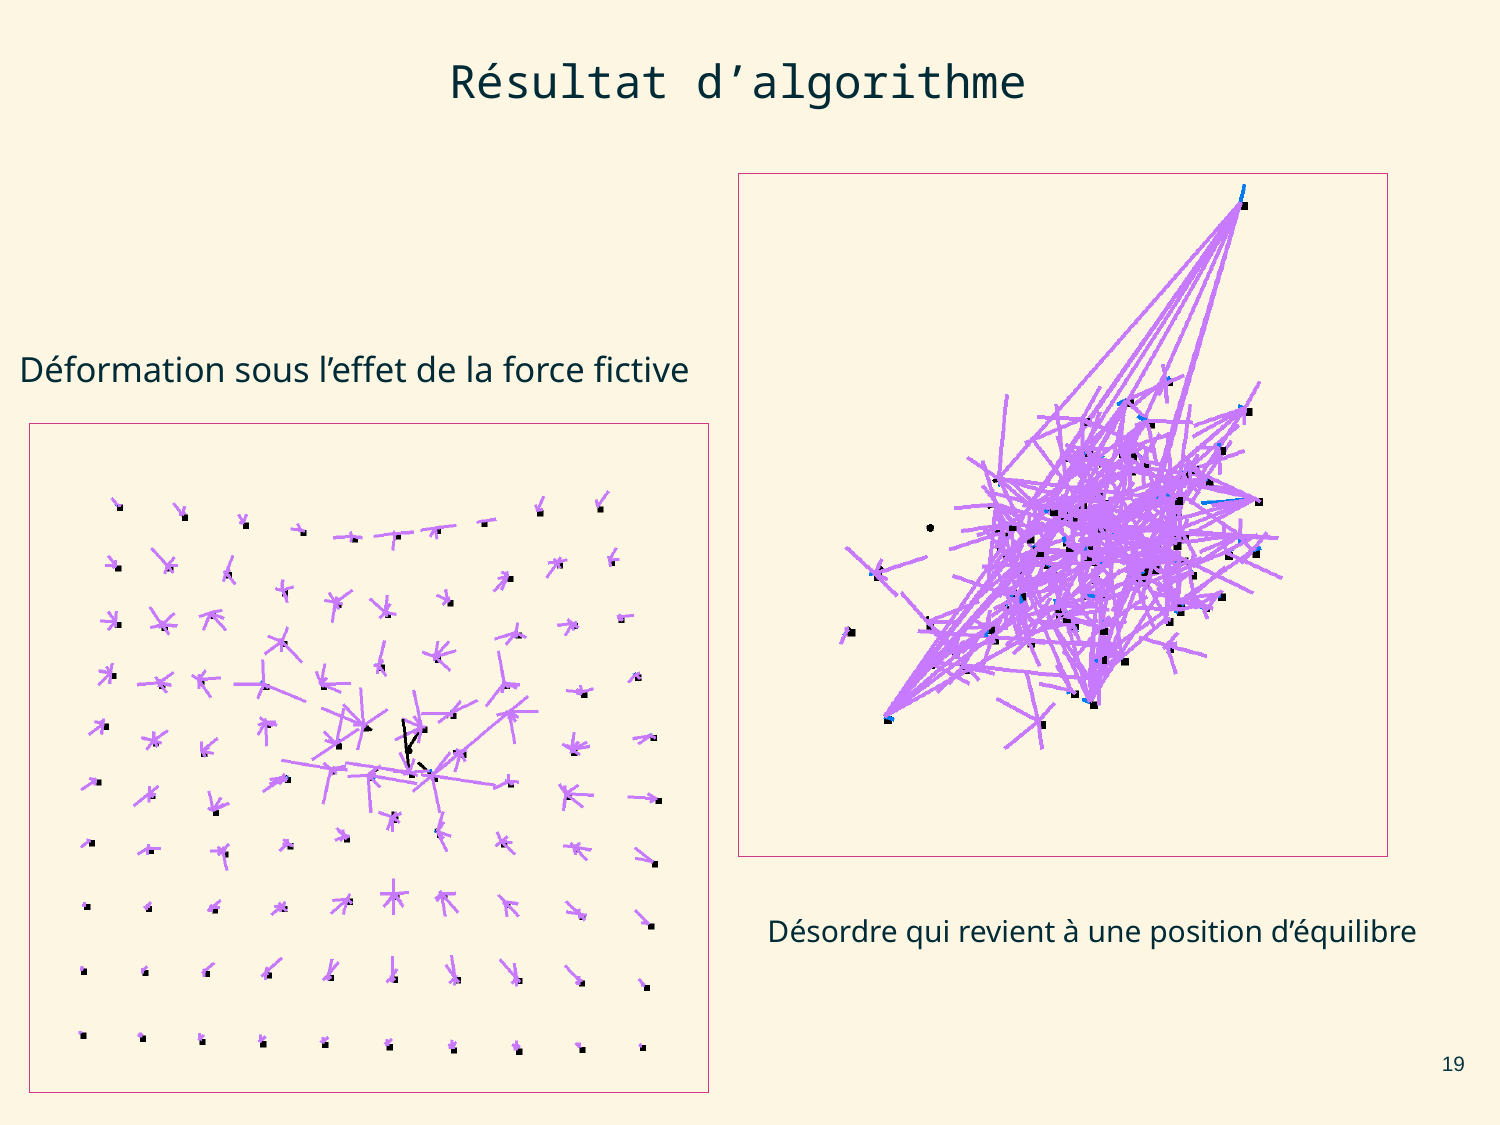

# Résultat d’algorithme
Déformation sous l’effet de la force fictive
Désordre qui revient à une position d’équilibre